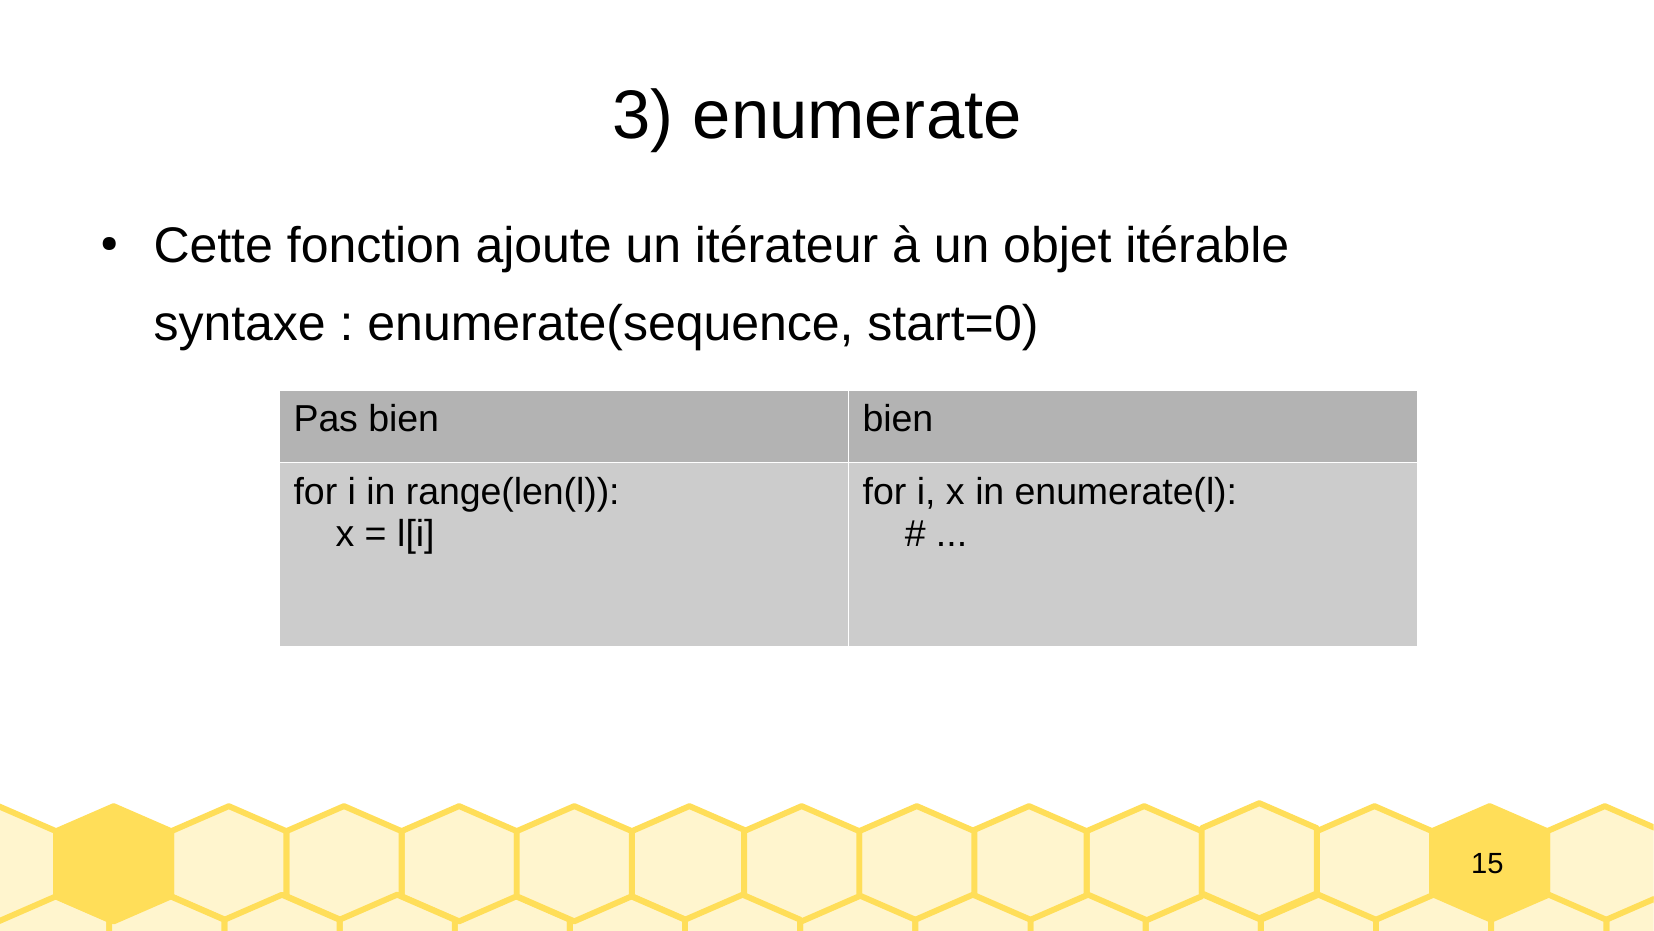

# 3) enumerate
Cette fonction ajoute un itérateur à un objet itérable
syntaxe : enumerate(sequence, start=0)
| Pas bien | bien |
| --- | --- |
| for i in range(len(l)): x = l[i] | for i, x in enumerate(l): # ... |